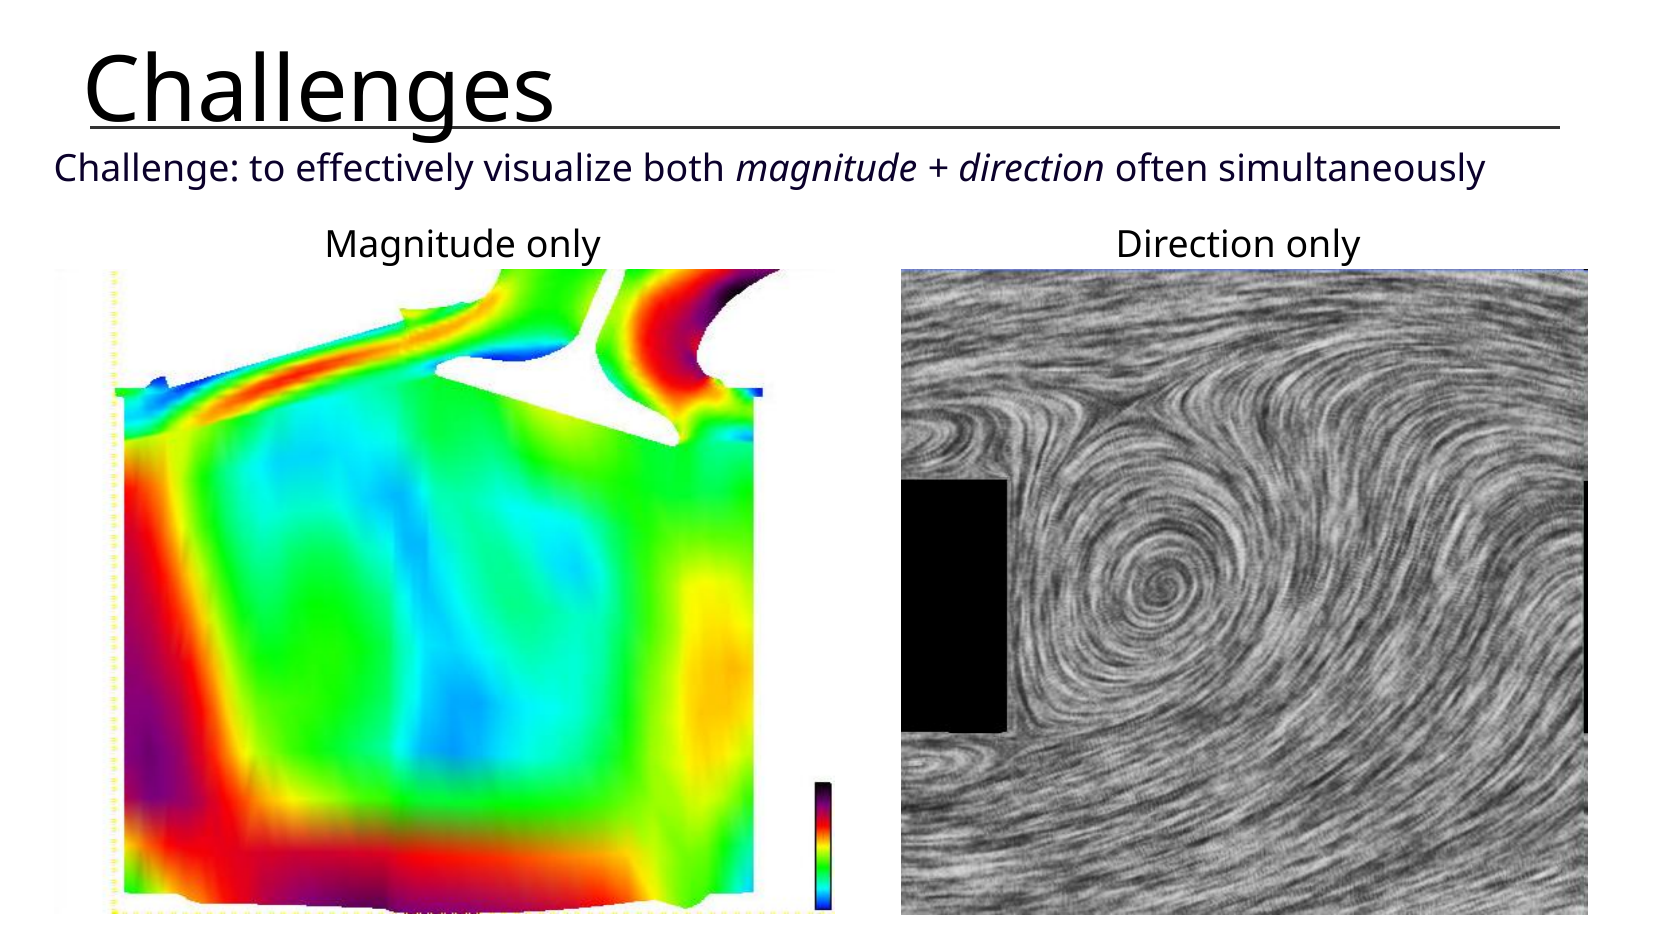

# Challenges
Challenge: to effectively visualize both magnitude + direction often simultaneously
Magnitude only
Direction only